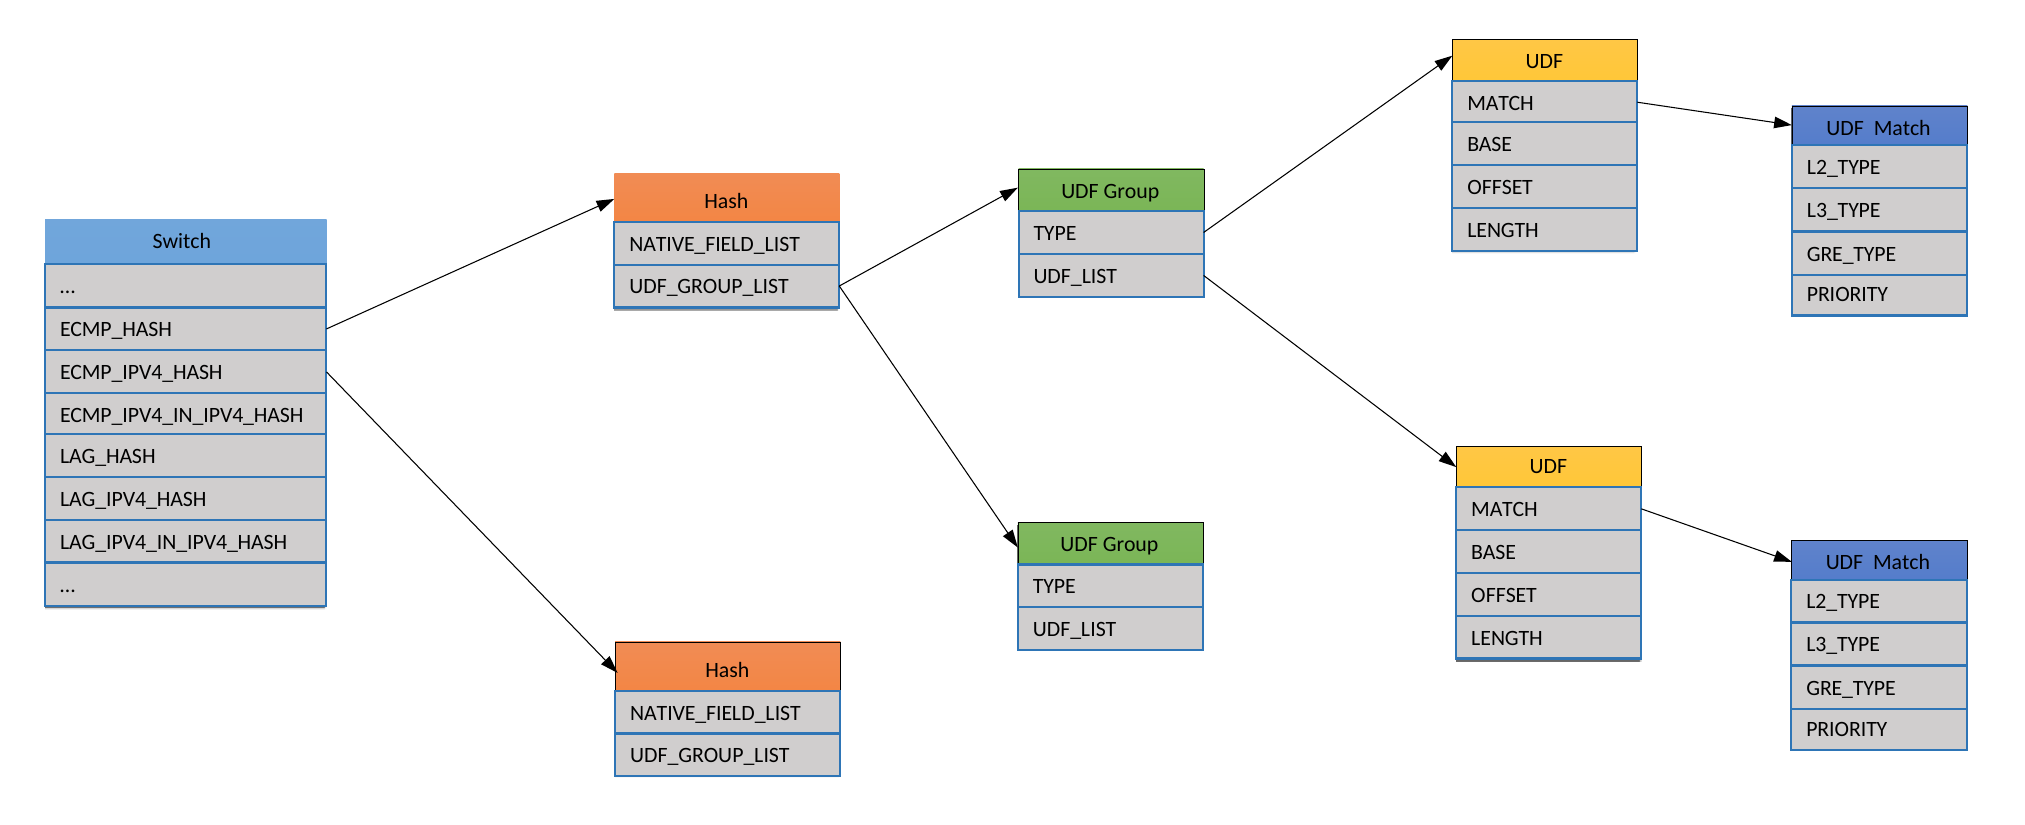

UDF
MATCH
UDF Match
L2_TYPE
L3_TYPE
GRE_TYPE
PRIORITY
BASE
OFFSET
UDF Group
Hash
LENGTH
TYPE
Switch
NATIVE_FIELD_LIST
UDF_LIST
…
UDF_GROUP_LIST
ECMP_HASH
ECMP_IPV4_HASH
ECMP_IPV4_IN_IPV4_HASH
LAG_HASH
UDF
LAG_IPV4_HASH
MATCH
LAG_IPV4_IN_IPV4_HASH
UDF Group
BASE
UDF Match
L2_TYPE
L3_TYPE
GRE_TYPE
PRIORITY
…
TYPE
OFFSET
UDF_LIST
LENGTH
Hash
NATIVE_FIELD_LIST
UDF_GROUP_LIST